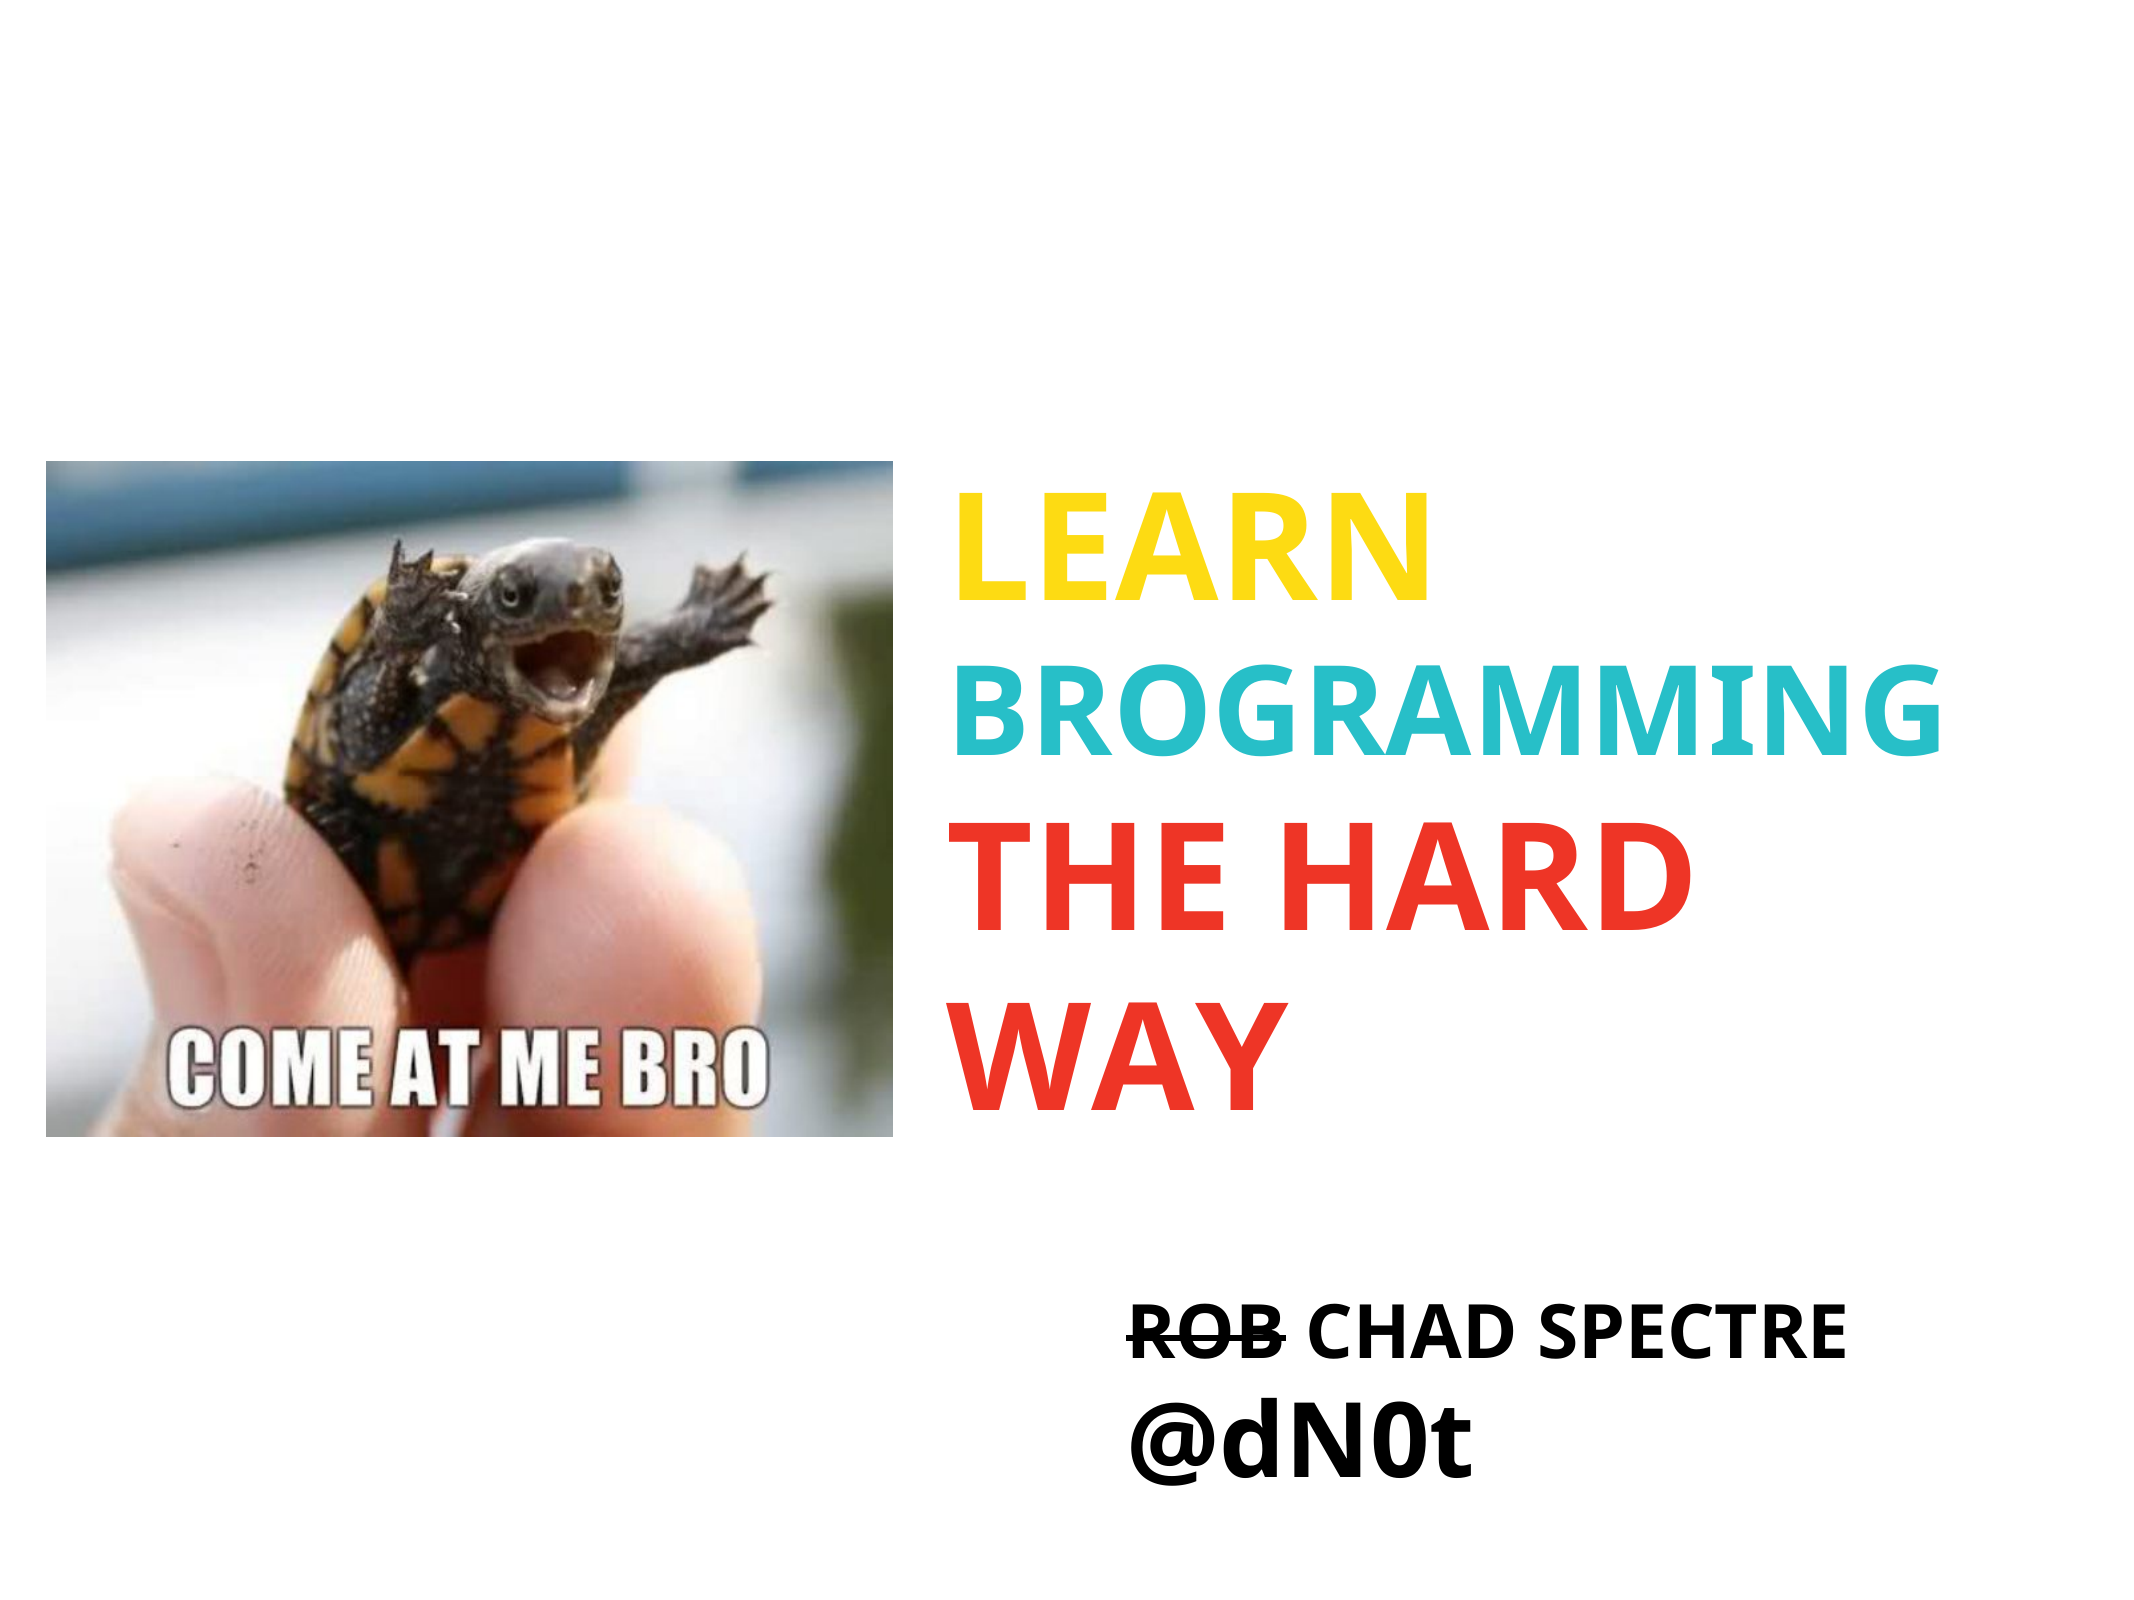

LEARN
BROGRAMMING
THE HARD
WAY
ROB CHAD SPECTRE
@dN0t